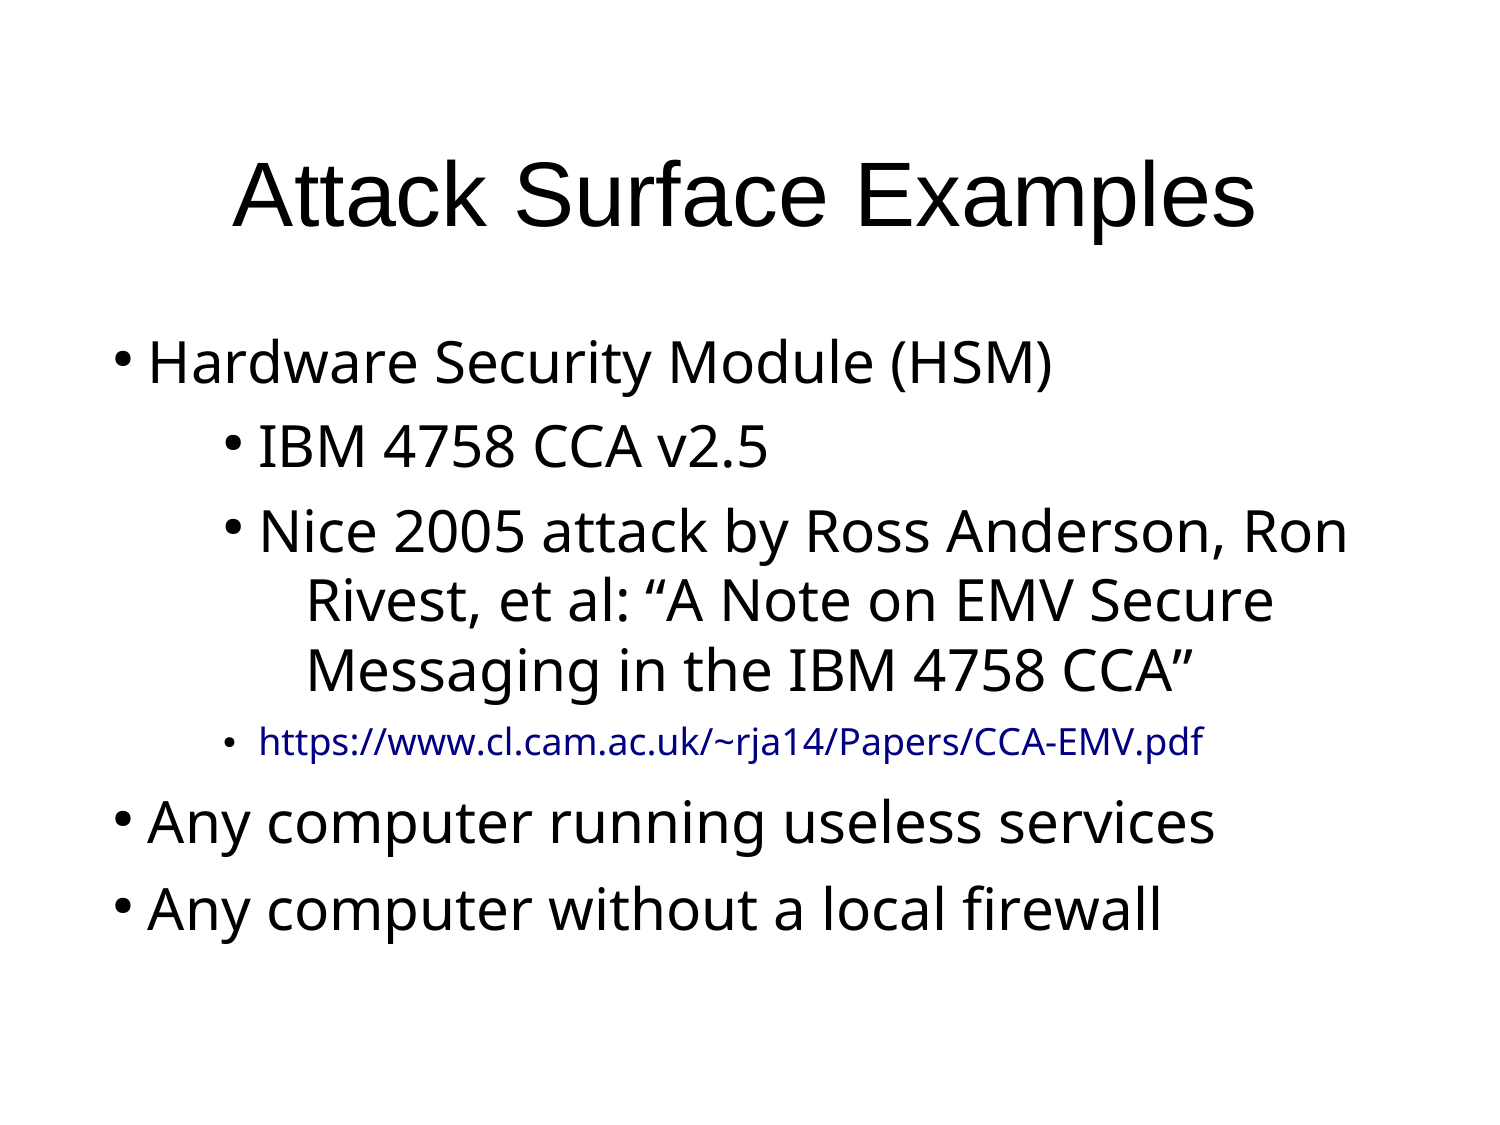

# Attack Surface Examples
Hardware Security Module (HSM)
IBM 4758 CCA v2.5
Nice 2005 attack by Ross Anderson, Ron Rivest, et al: “A Note on EMV Secure Messaging in the IBM 4758 CCA”
https://www.cl.cam.ac.uk/~rja14/Papers/CCA-EMV.pdf
Any computer running useless services
Any computer without a local firewall